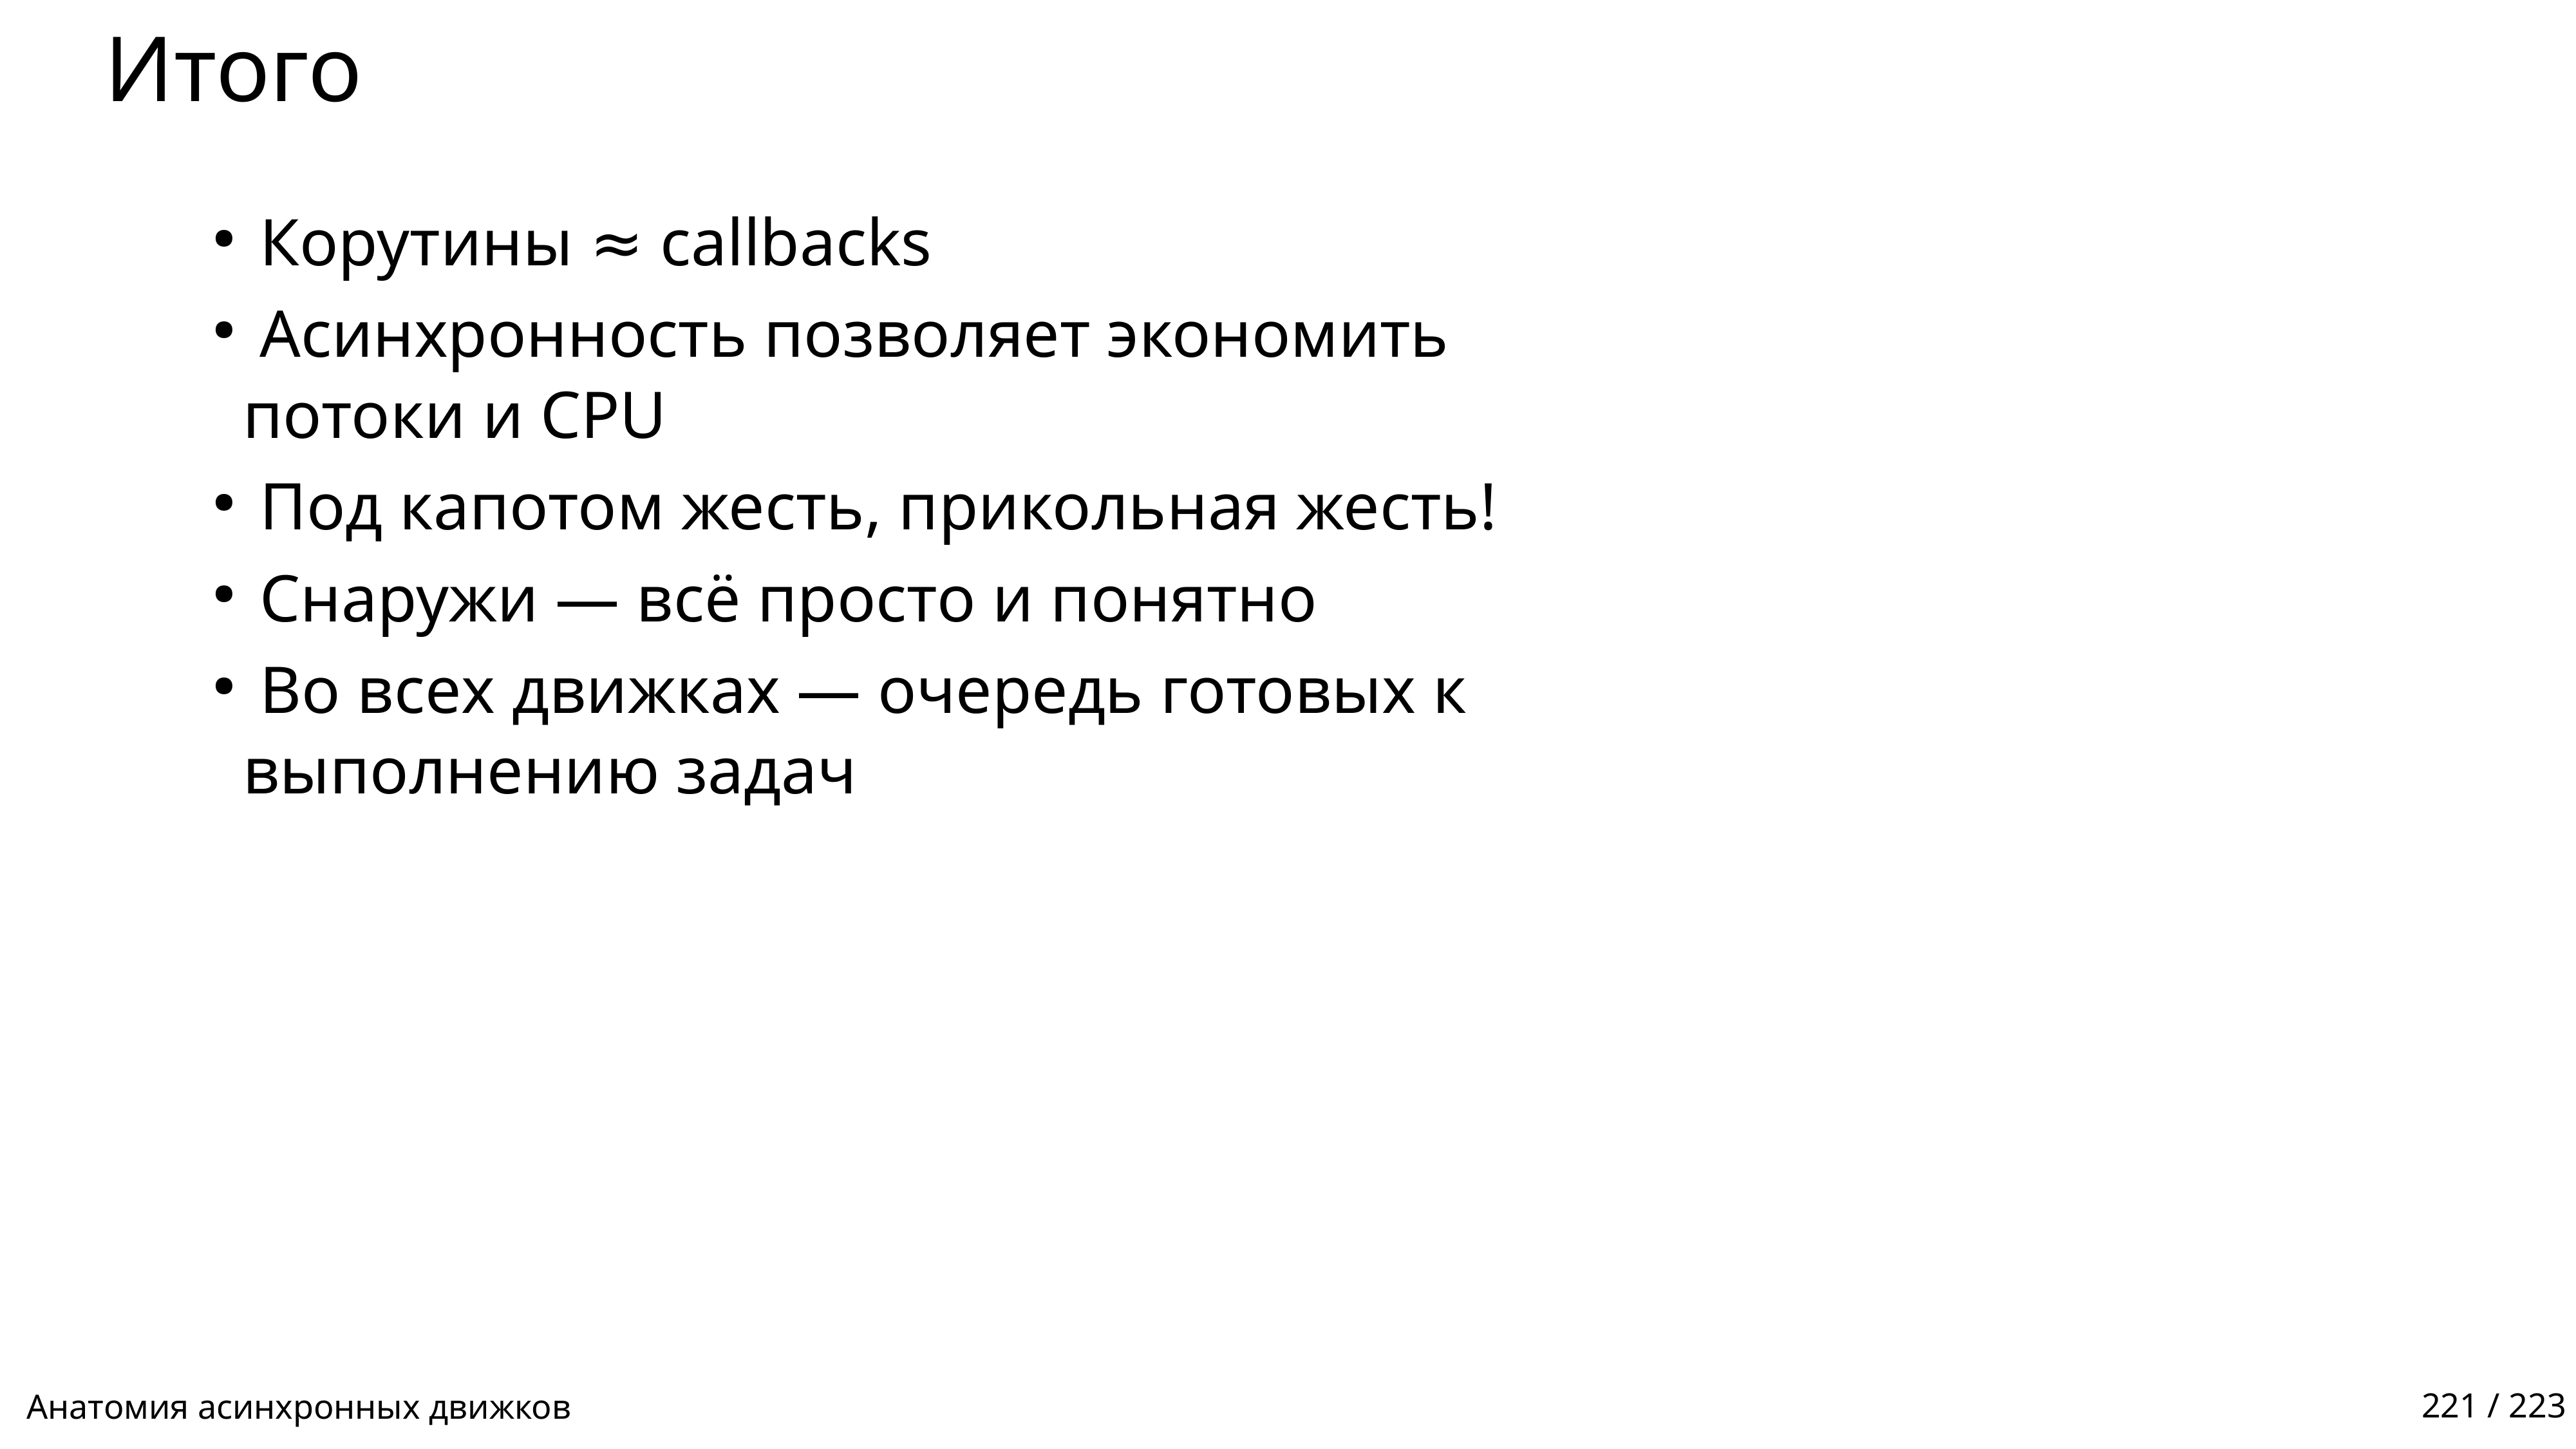

Итого
# Корутины ≈ callbacks
 Асинхронность позволяет экономить потоки и CPU
 Под капотом жесть, прикольная жесть!
 Снаружи — всё просто и понятно
 Во всех движках — очередь готовых к выполнению задач
Анатомия асинхронных движков